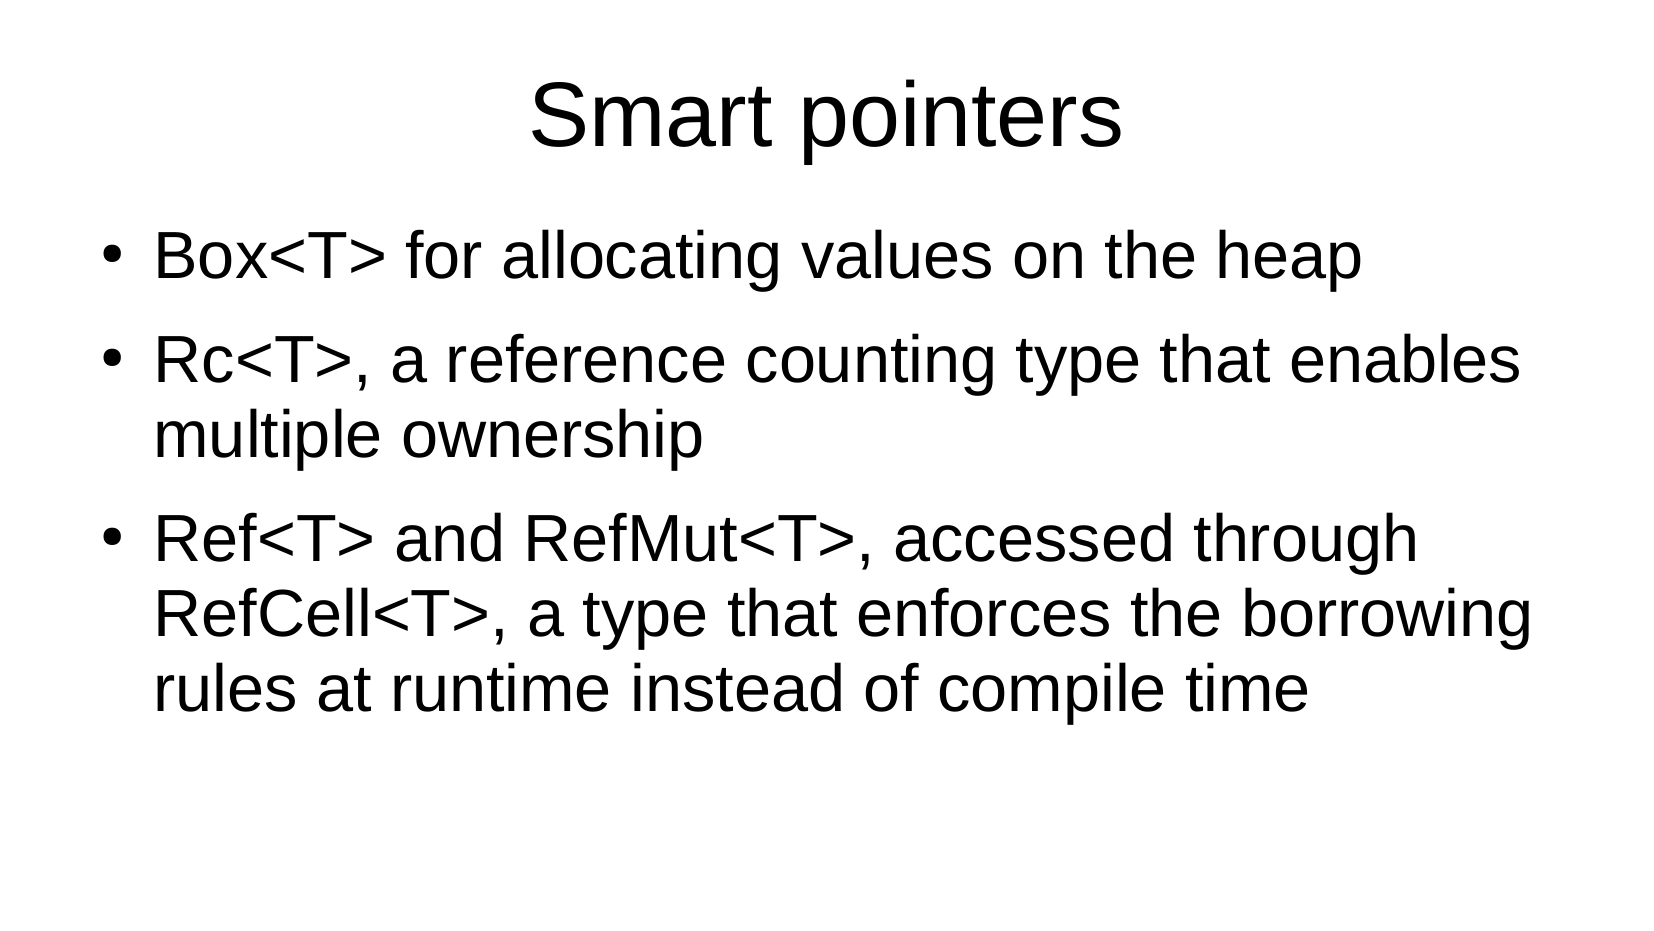

# Smart pointers
Box<T> for allocating values on the heap
Rc<T>, a reference counting type that enables multiple ownership
Ref<T> and RefMut<T>, accessed through RefCell<T>, a type that enforces the borrowing rules at runtime instead of compile time